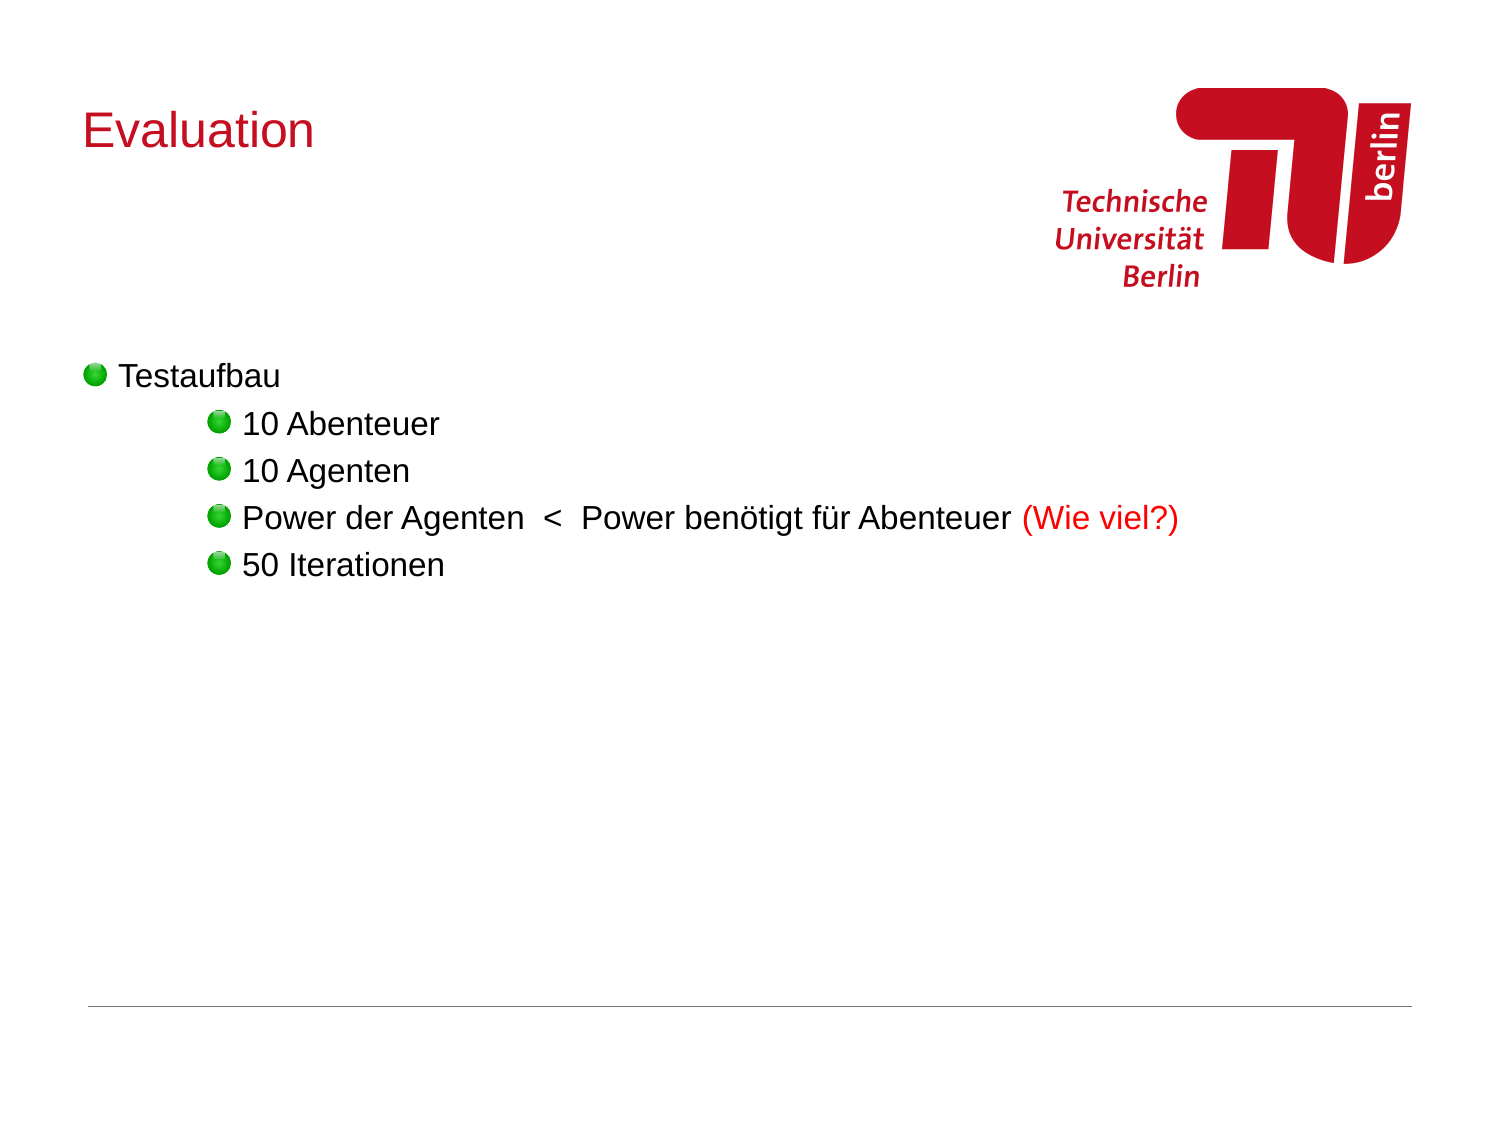

# Evaluation
Testaufbau
10 Abenteuer
10 Agenten
Power der Agenten < Power benötigt für Abenteuer (Wie viel?)
50 Iterationen